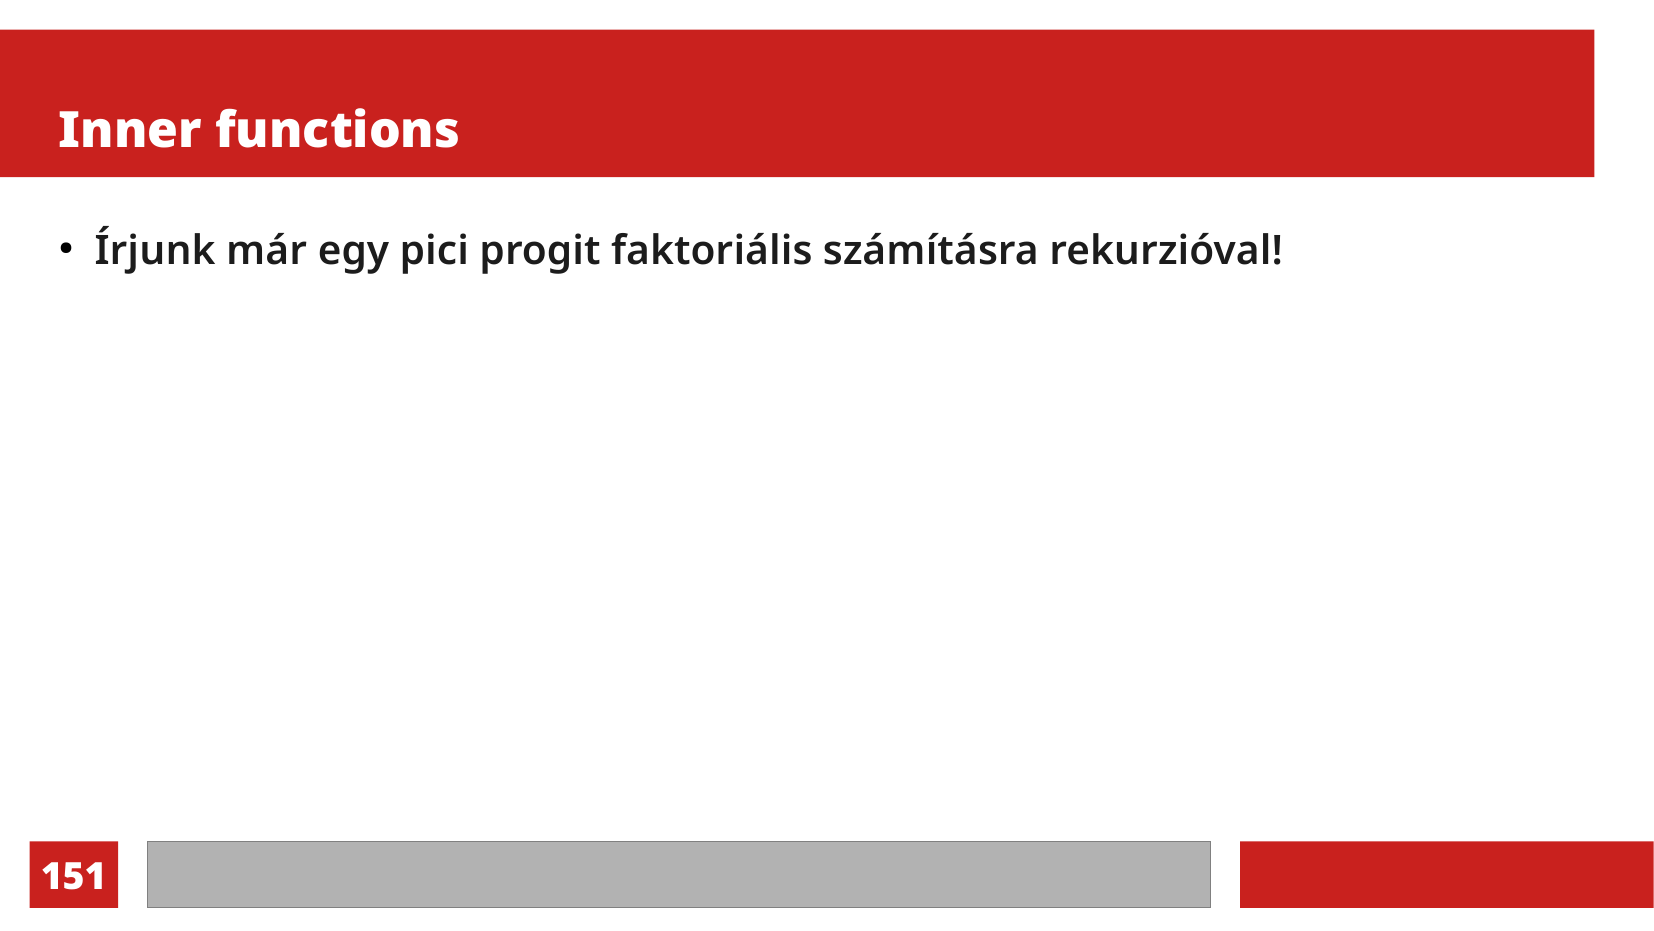

# Inner functions
Írjunk már egy pici progit faktoriális számításra rekurzióval!
151